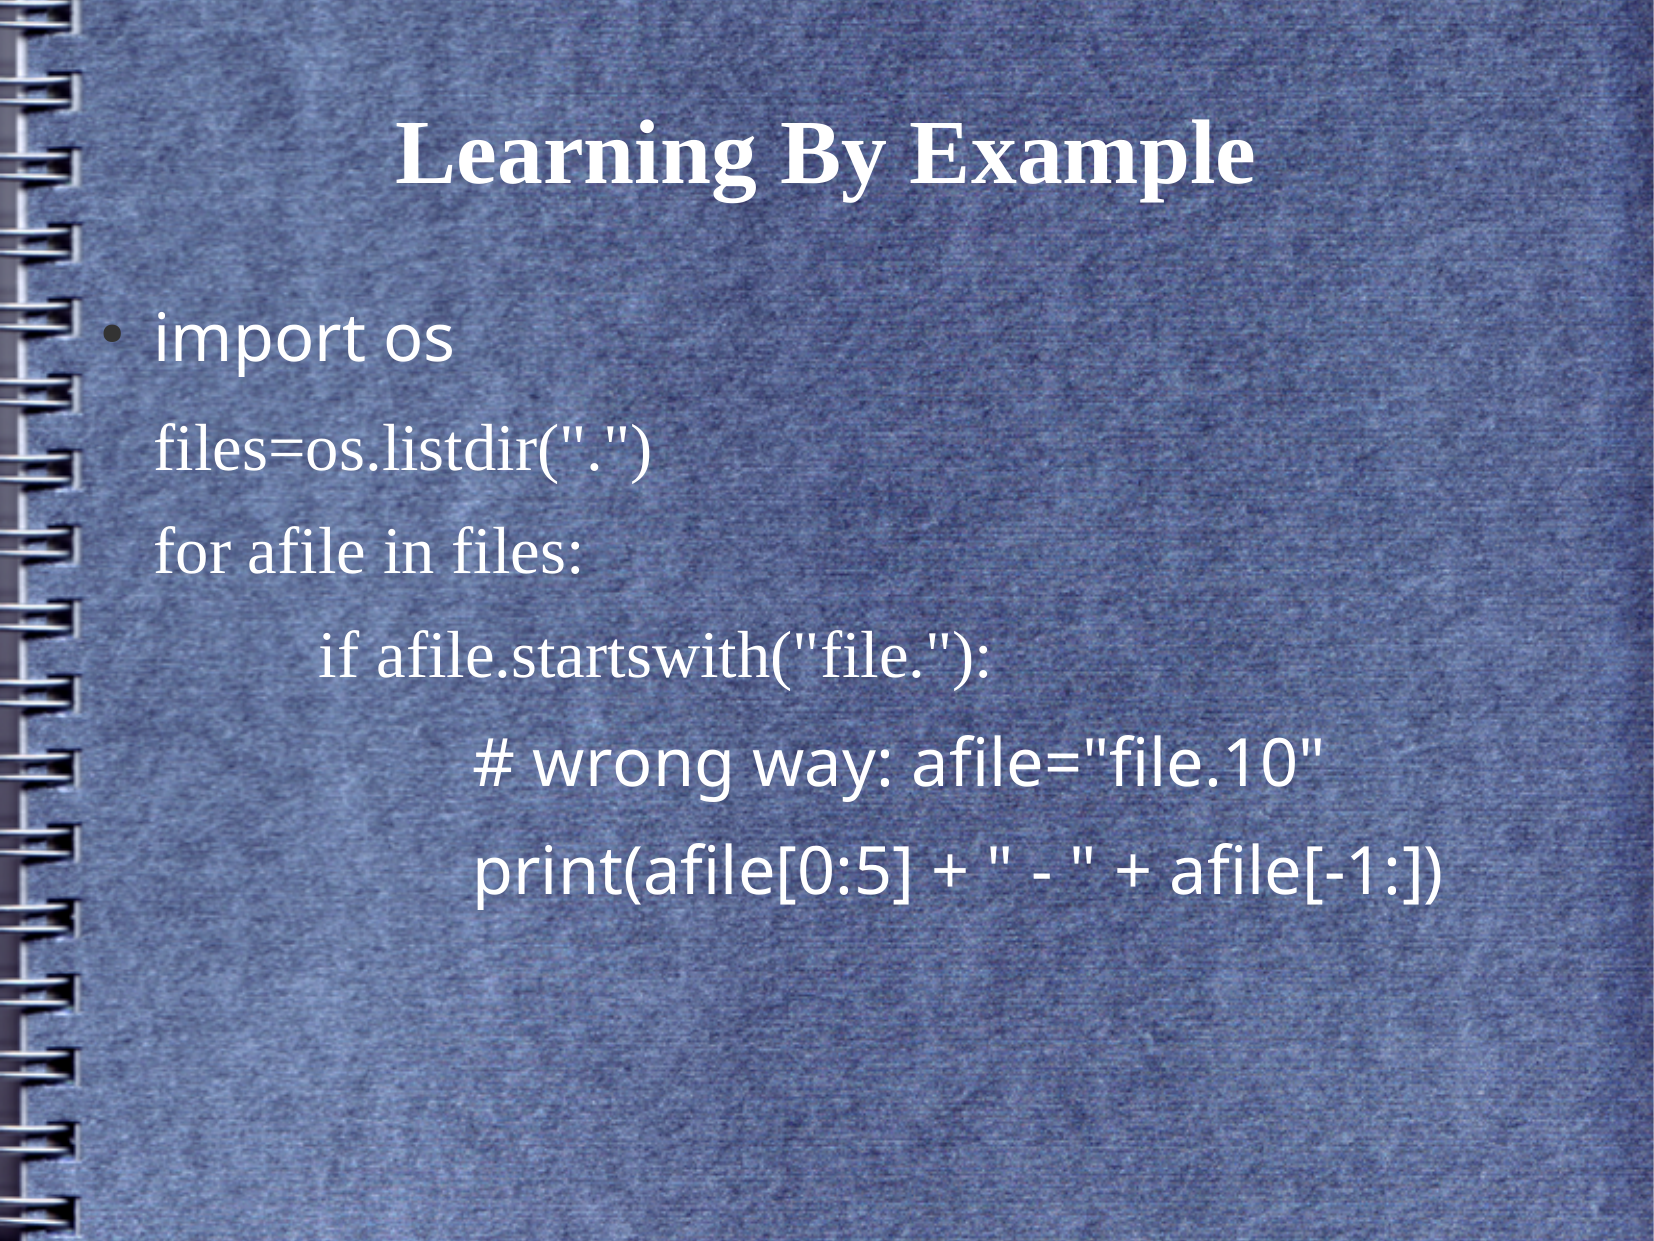

# Learning By Example
import os
files=os.listdir(".")
for afile in files:
if afile.startswith("file."):
# wrong way: afile="file.10"
print(afile[0:5] + " - " + afile[-1:])